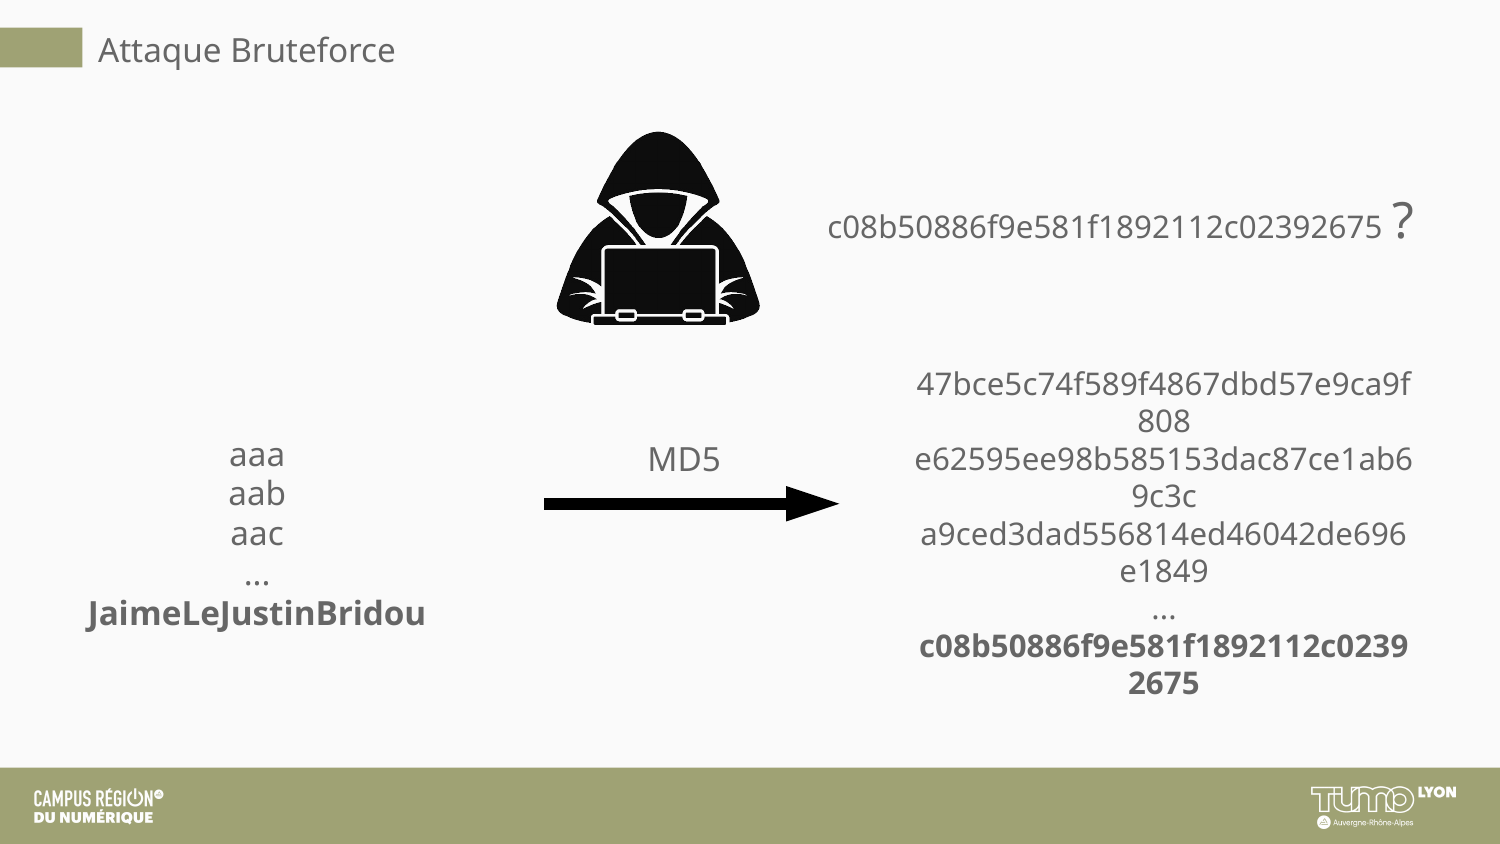

Attaque Bruteforce
c08b50886f9e581f1892112c02392675 ?
aaa
aab
aac
...
JaimeLeJustinBridou
MD5
47bce5c74f589f4867dbd57e9ca9f808
e62595ee98b585153dac87ce1ab69c3c
a9ced3dad556814ed46042de696e1849
...
c08b50886f9e581f1892112c02392675